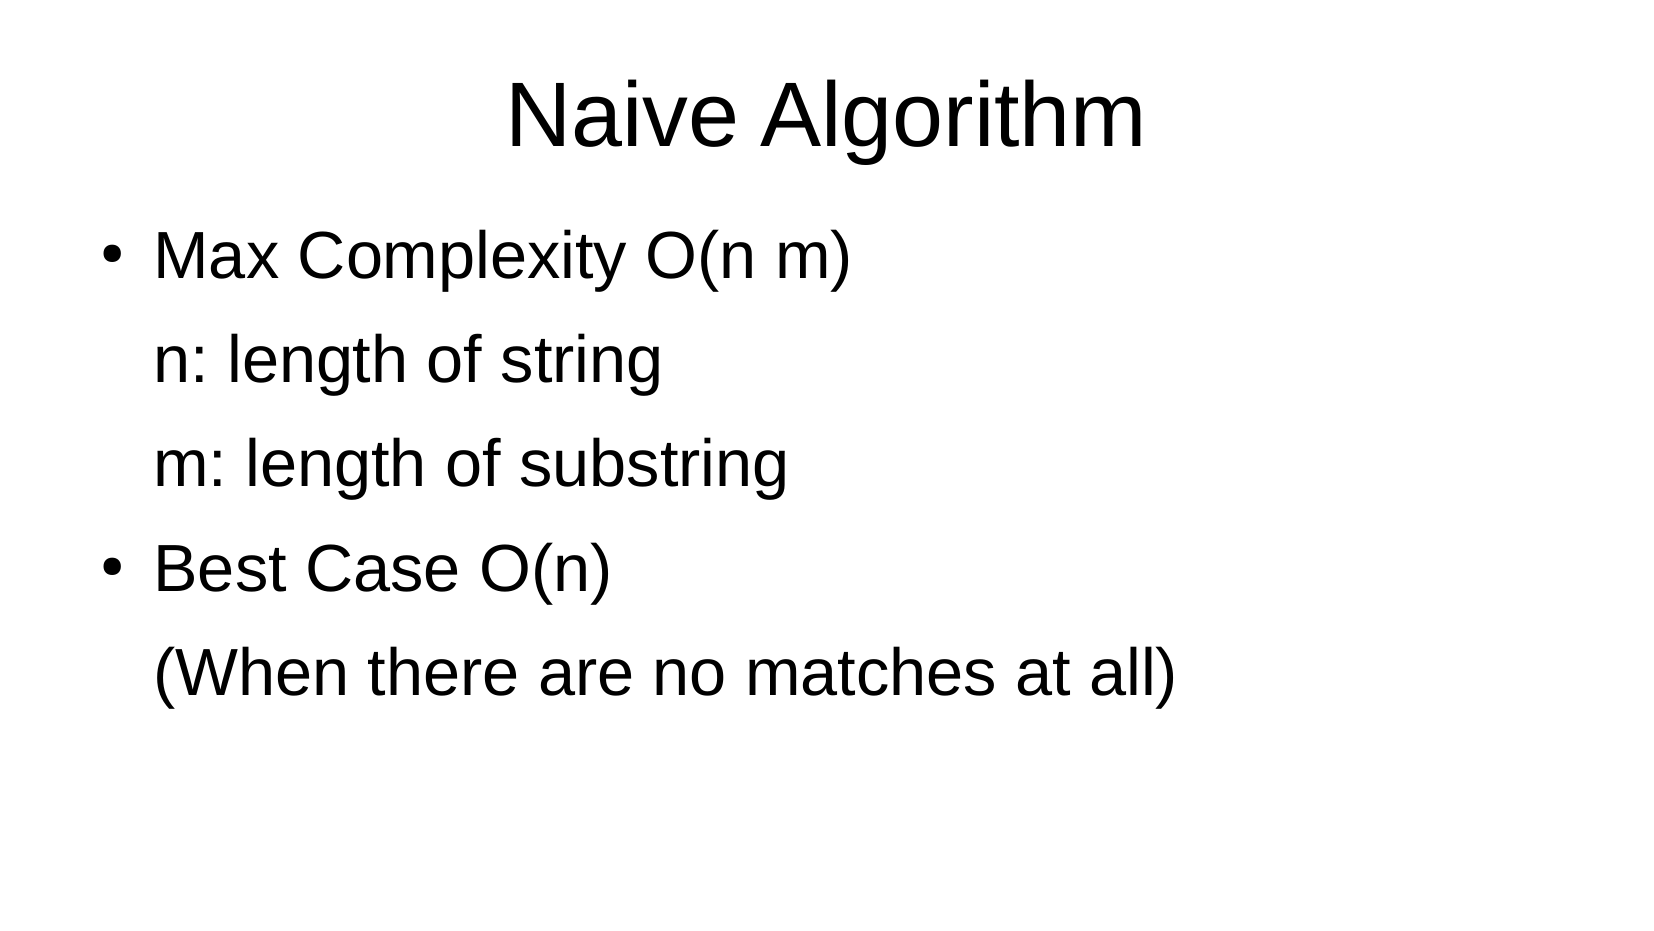

# Naive Algorithm
Max Complexity O(n m)
n: length of string
m: length of substring
Best Case O(n)
(When there are no matches at all)